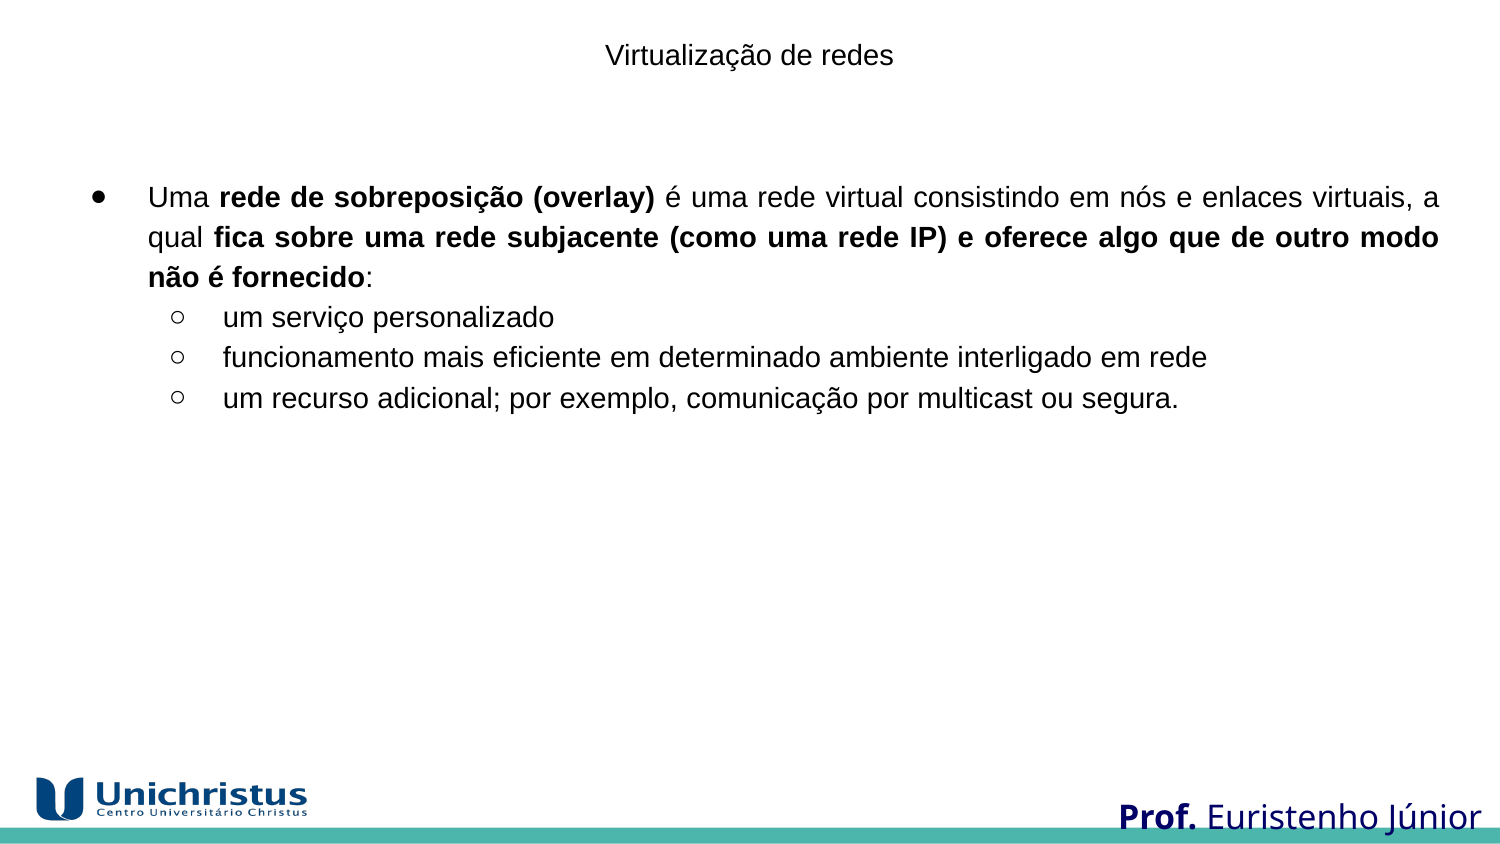

# Virtualização de redes
Uma rede de sobreposição (overlay) é uma rede virtual consistindo em nós e enlaces virtuais, a qual fica sobre uma rede subjacente (como uma rede IP) e oferece algo que de outro modo não é fornecido:
um serviço personalizado
funcionamento mais eficiente em determinado ambiente interligado em rede
um recurso adicional; por exemplo, comunicação por multicast ou segura.